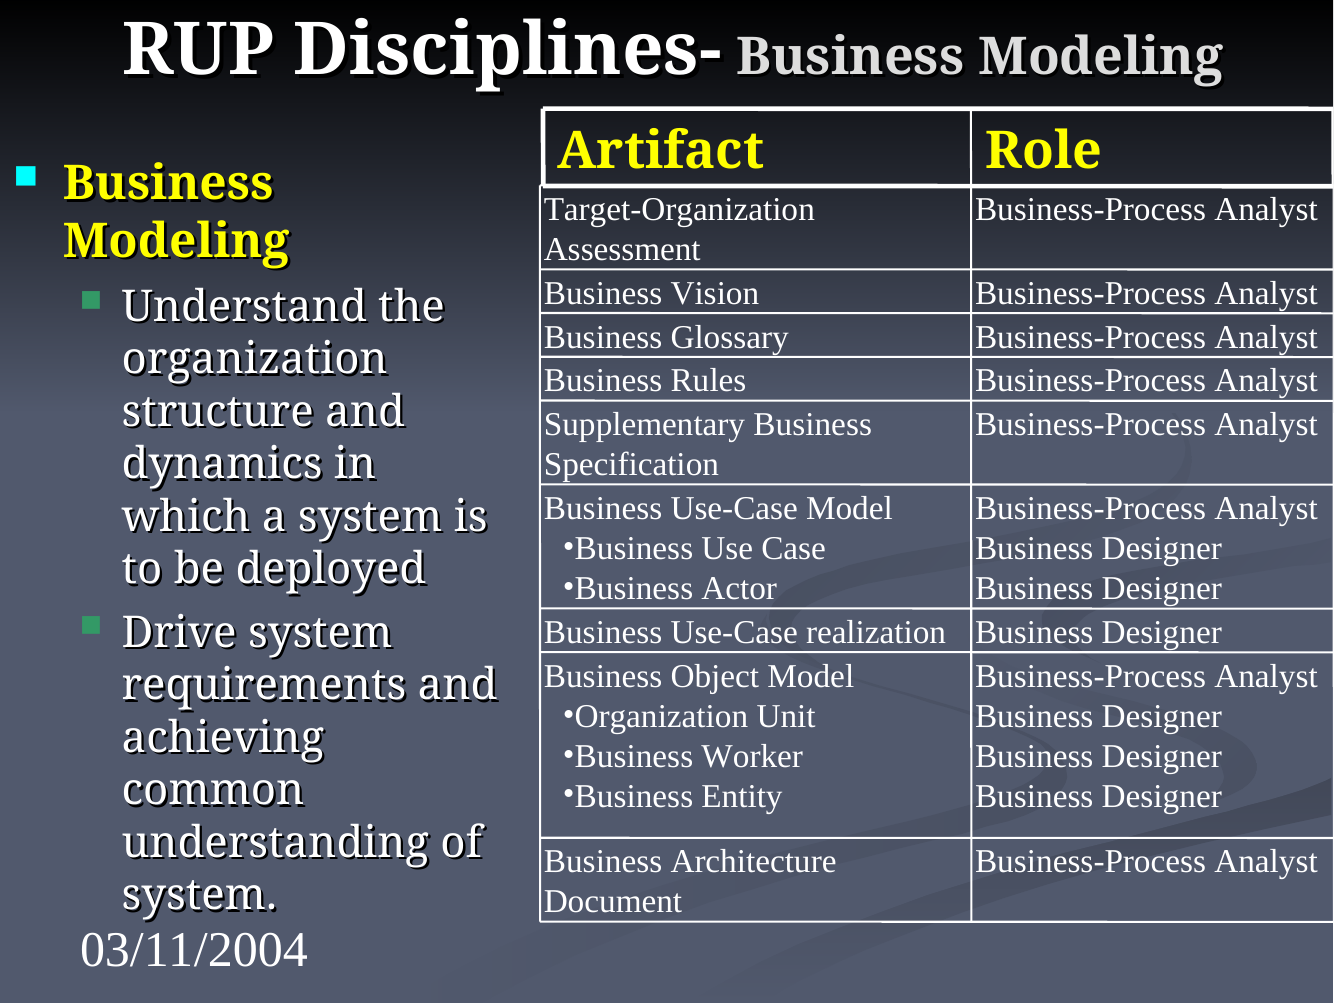

# RUP Disciplines- Business Modeling
Business Modeling
Understand the organization structure and dynamics in which a system is to be deployed
Drive system requirements and achieving common understanding of system.
Artifact
Role
Target-Organization Assessment
Business-Process Analyst
Business Vision
Business-Process Analyst
Business Glossary
Business-Process Analyst
Business Rules
Business-Process Analyst
Supplementary Business Specification
Business-Process Analyst
Business Use-Case Model
Business Use Case
Business Actor
Business-Process Analyst
Business Designer
Business Designer
Business Use-Case realization
Business Designer
Business Object Model
Organization Unit
Business Worker
Business Entity
Business-Process Analyst
Business Designer
Business Designer
Business Designer
Business Architecture Document
Business-Process Analyst
03/11/2004